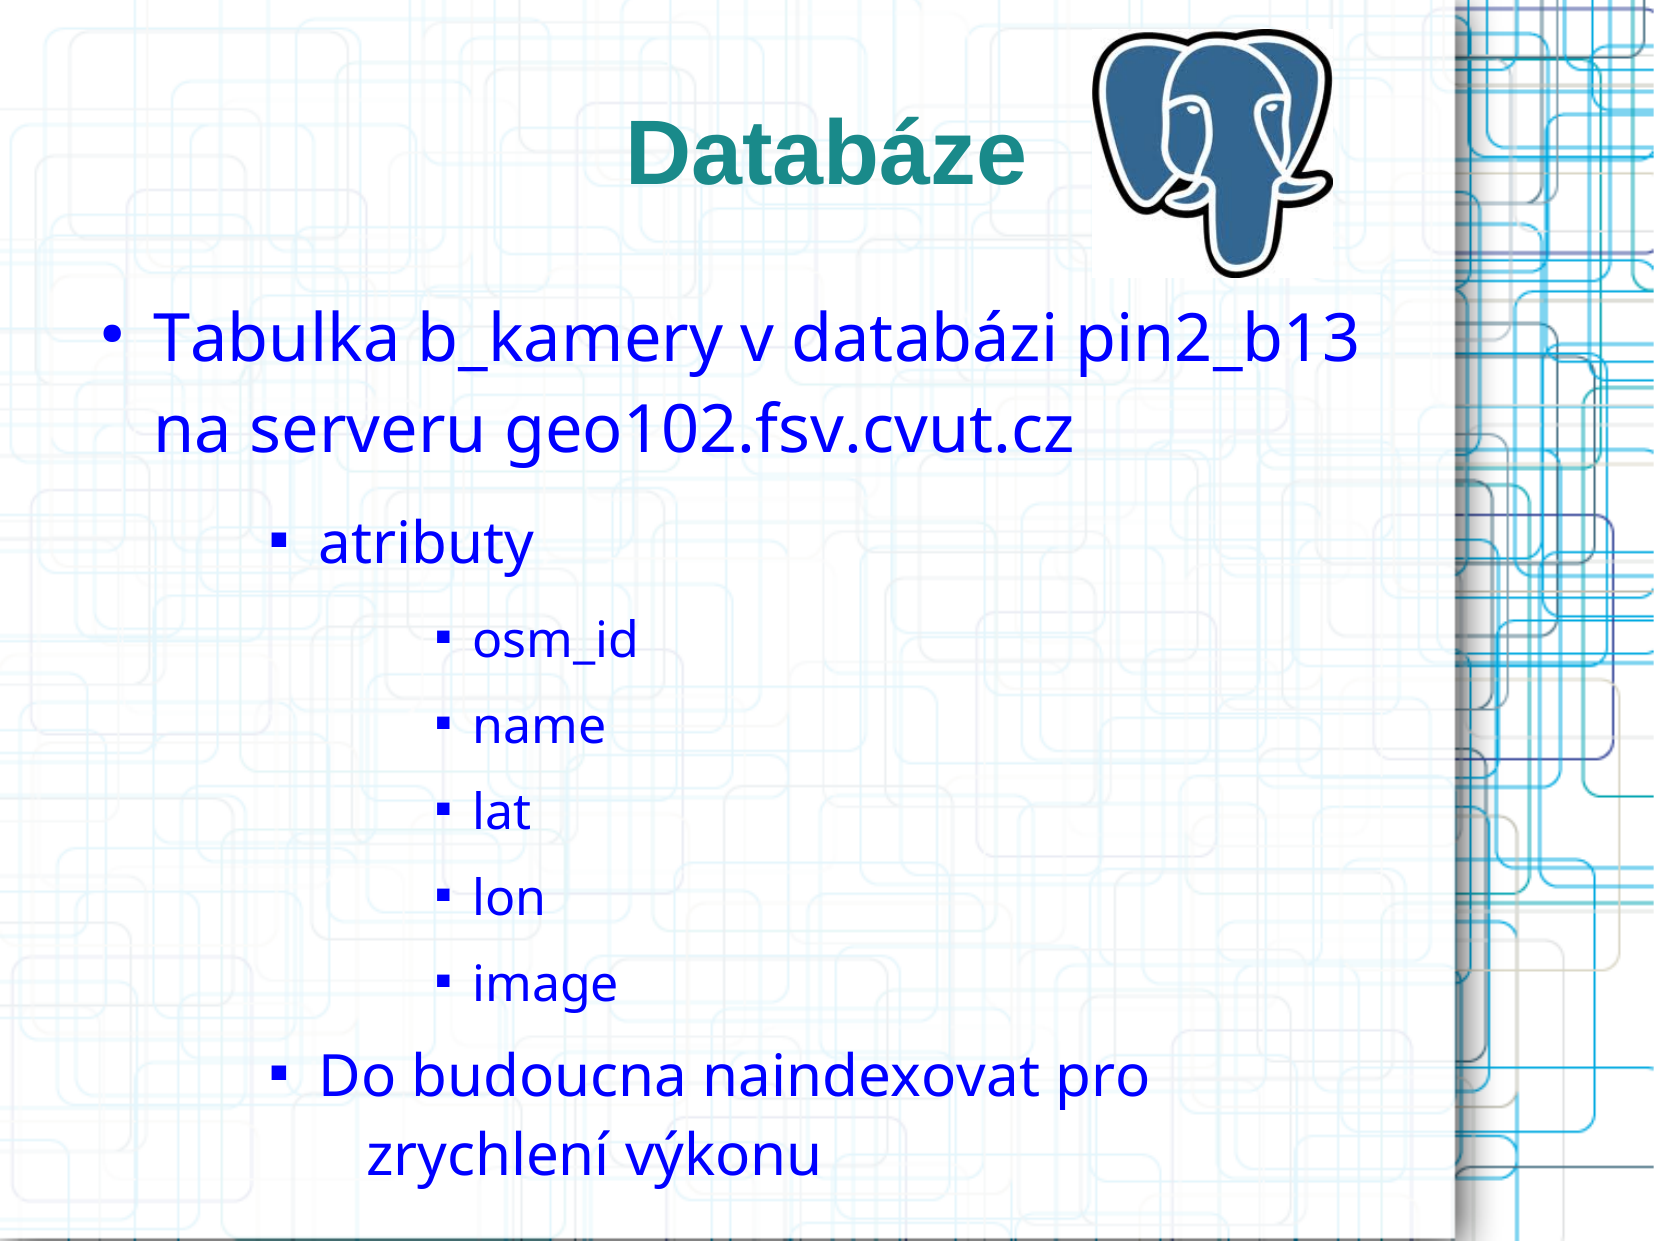

Databáze
# Tabulka b_kamery v databázi pin2_b13 na serveru geo102.fsv.cvut.cz
atributy
osm_id
name
lat
lon
image
Do budoucna naindexovat pro zrychlení výkonu